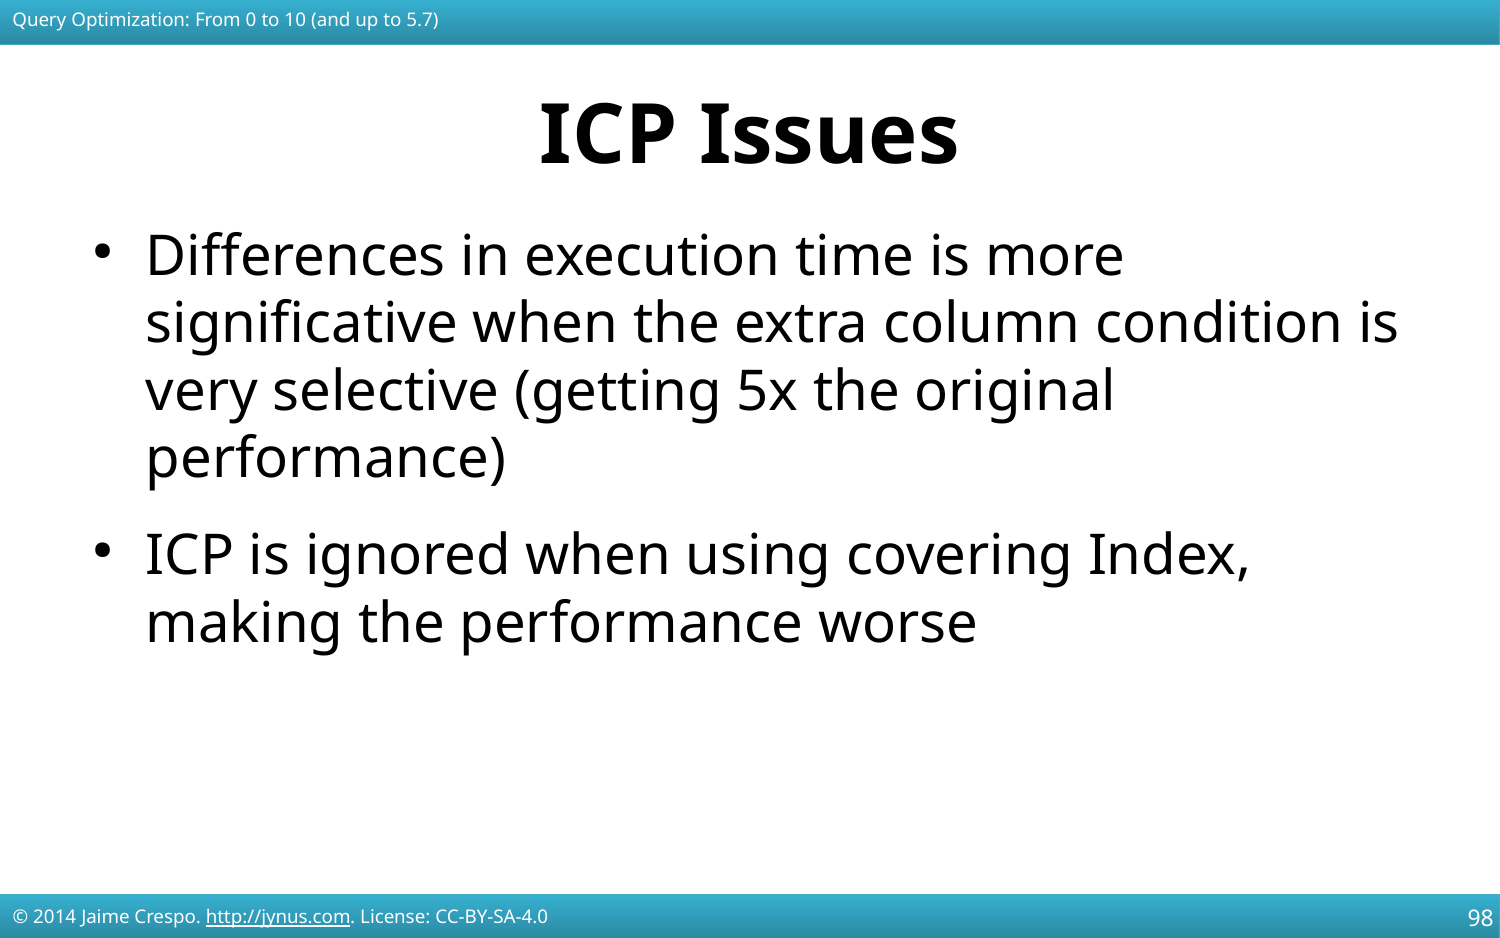

# ICP Issues
Differences in execution time is more significative when the extra column condition is very selective (getting 5x the original performance)
ICP is ignored when using covering Index, making the performance worse